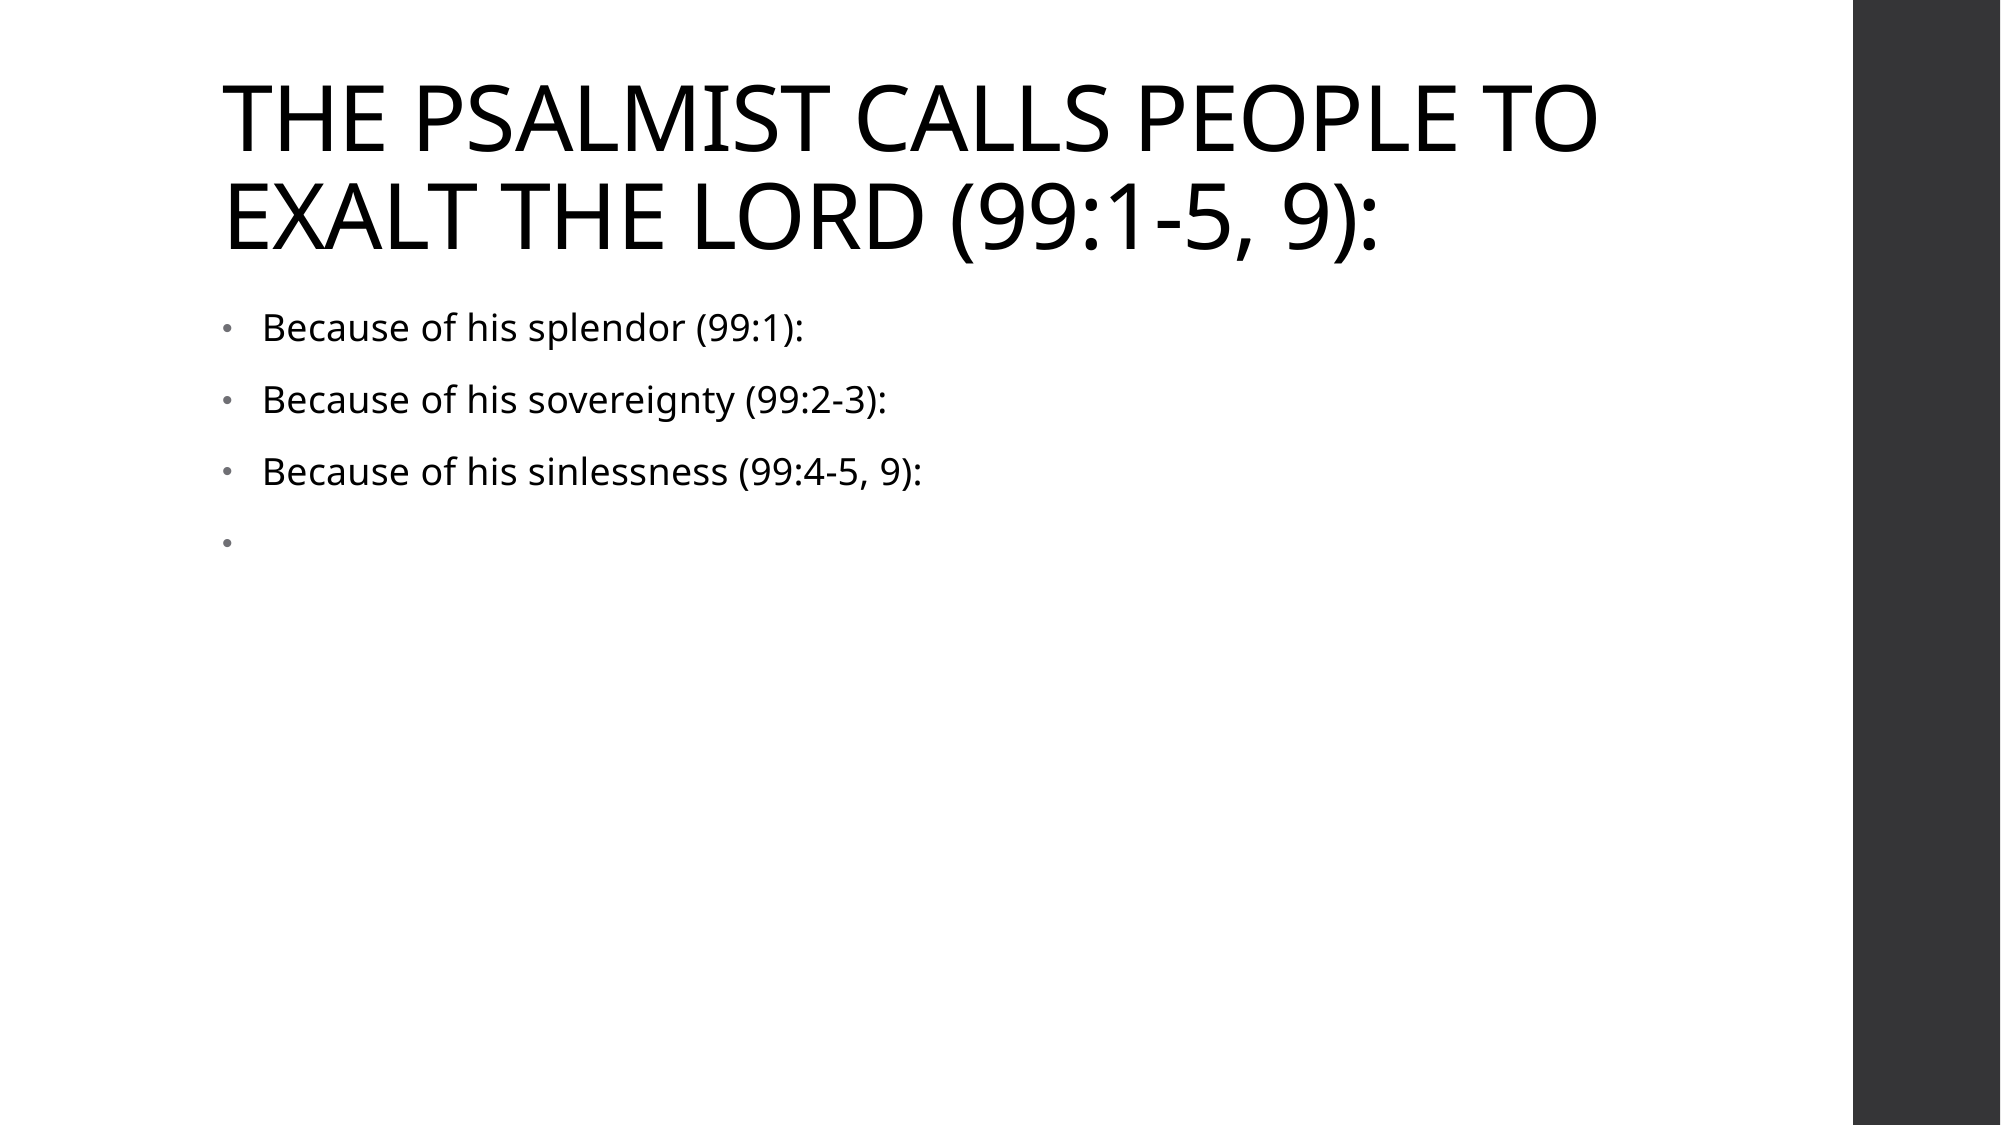

# THE PSALMIST CALLS PEOPLE TO EXALT THE LORD (99:1-5, 9):
 Because of his splendor (99:1):
 Because of his sovereignty (99:2-3):
 Because of his sinlessness (99:4-5, 9):